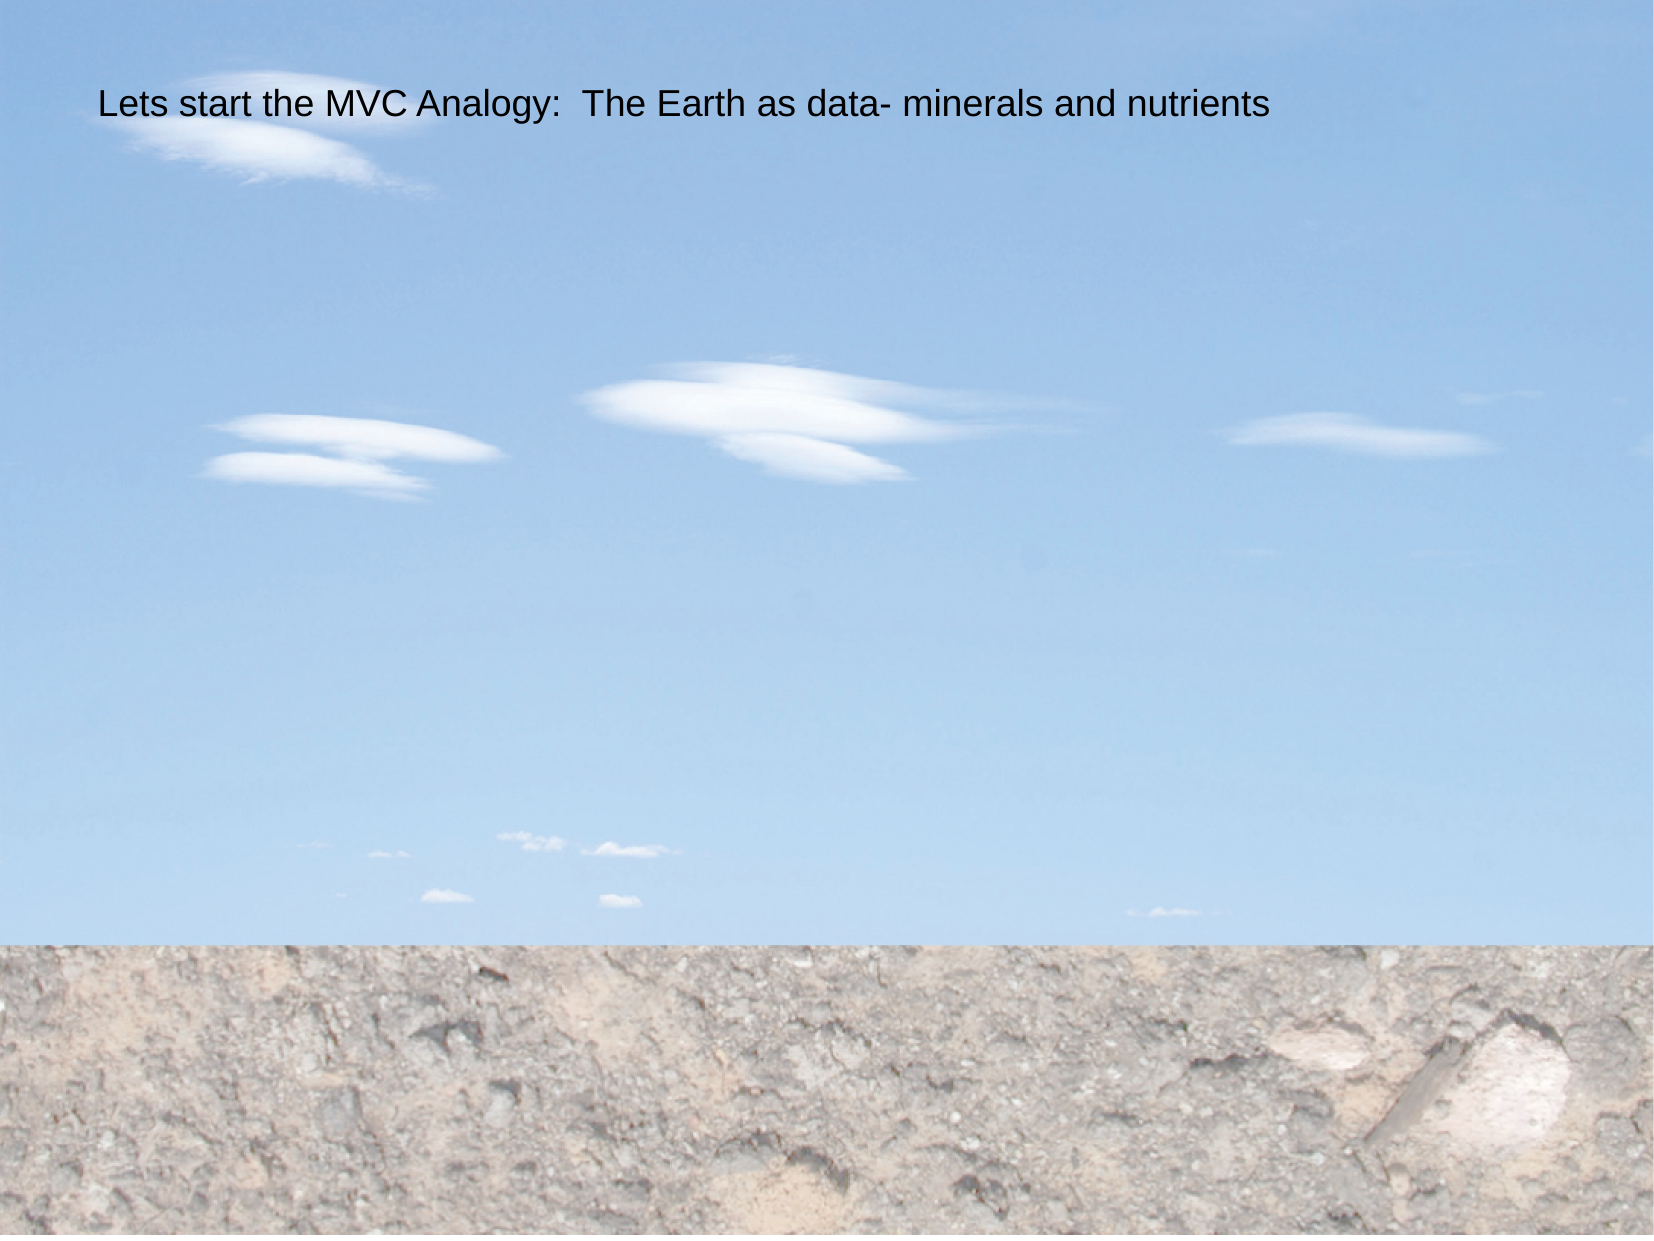

Lets start the MVC Analogy: The Earth as data- minerals and nutrients